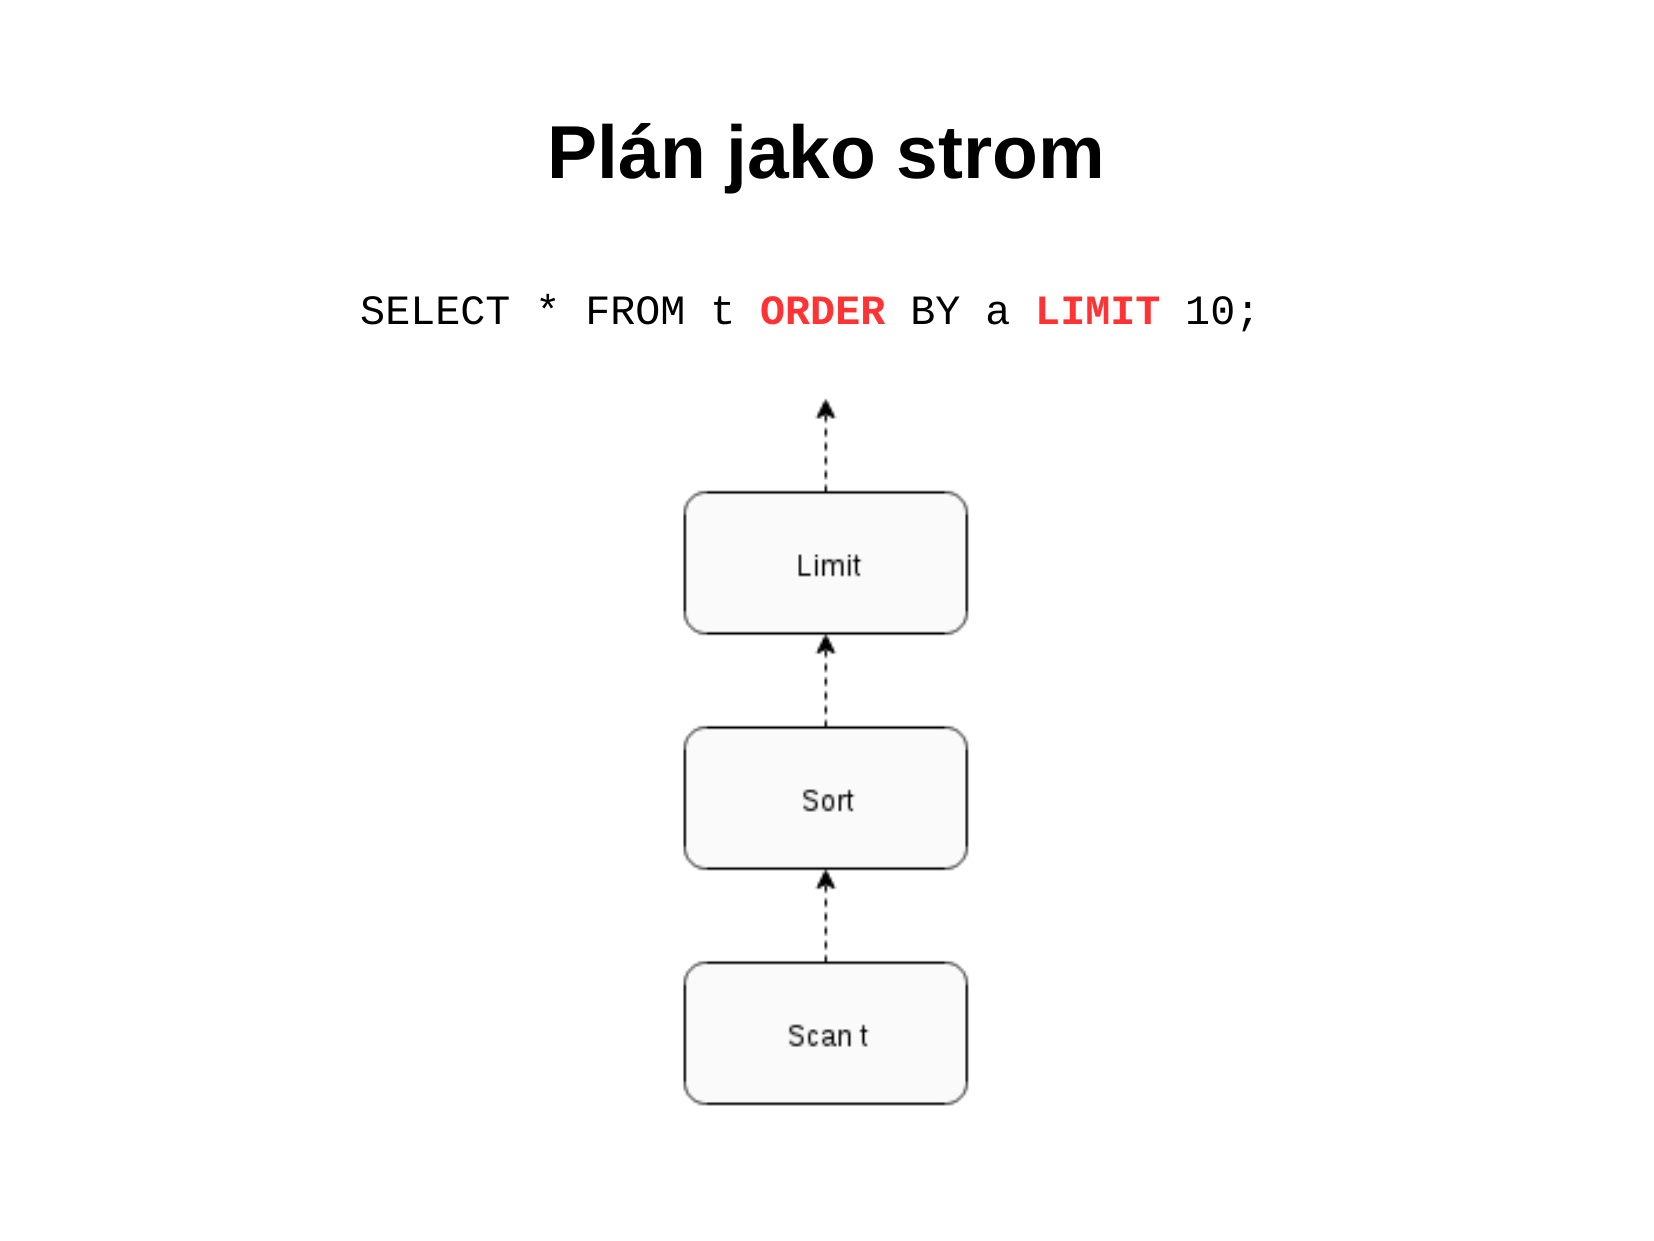

# Plán jako strom
SELECT * FROM t ORDER BY a LIMIT 10;